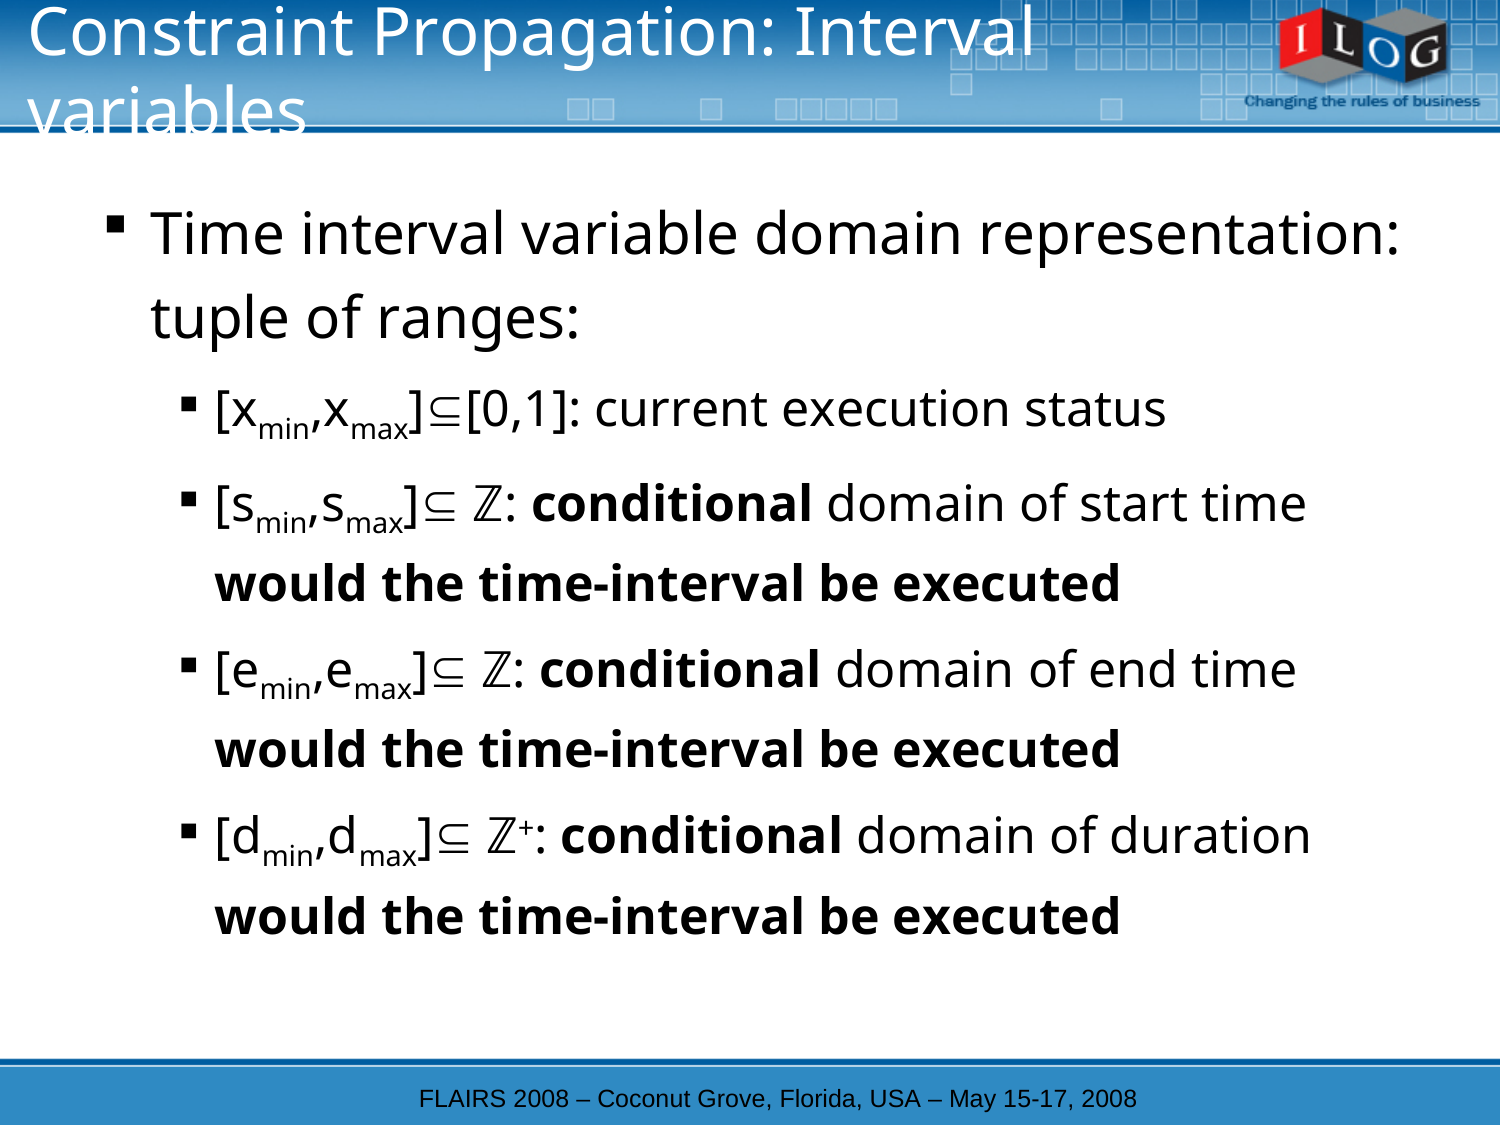

# Constraint Propagation: Interval variables
Time interval variable domain representation: tuple of ranges:
[xmin,xmax][0,1]: current execution status
[smin,smax] ℤ: conditional domain of start time would the time-interval be executed
[emin,emax] ℤ: conditional domain of end time would the time-interval be executed
[dmin,dmax] ℤ+: conditional domain of duration would the time-interval be executed
28
© ILOG, All rights reserved